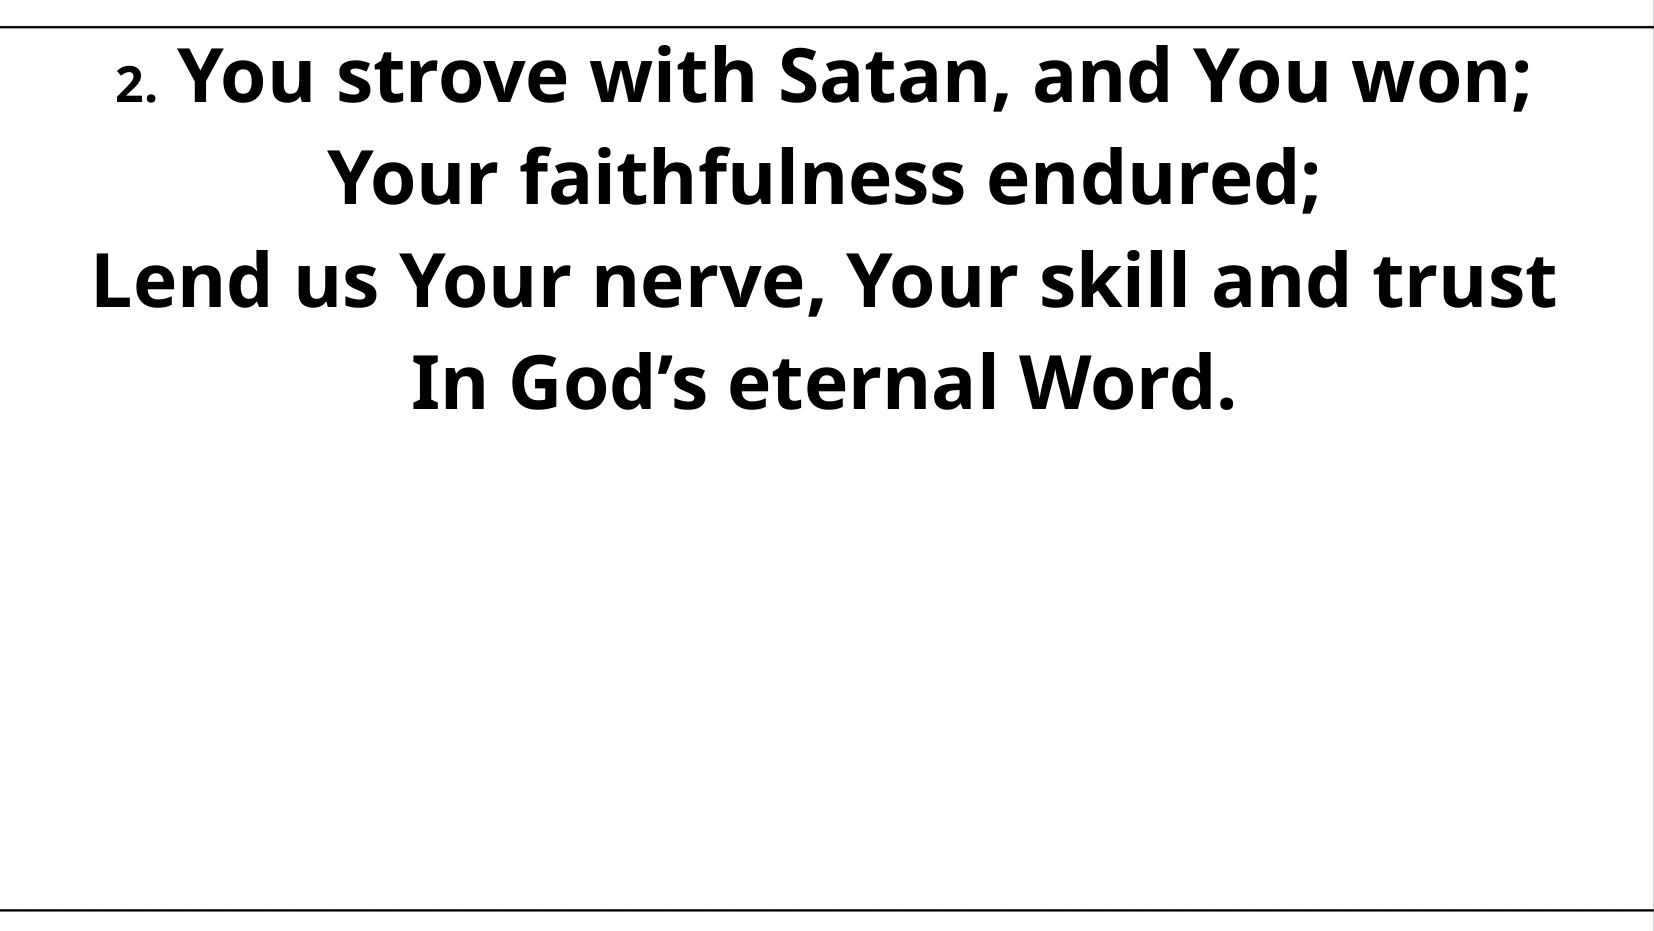

2. You strove with Satan, and You won;
Your faithfulness endured;
Lend us Your nerve, Your skill and trust
In God’s eternal Word.